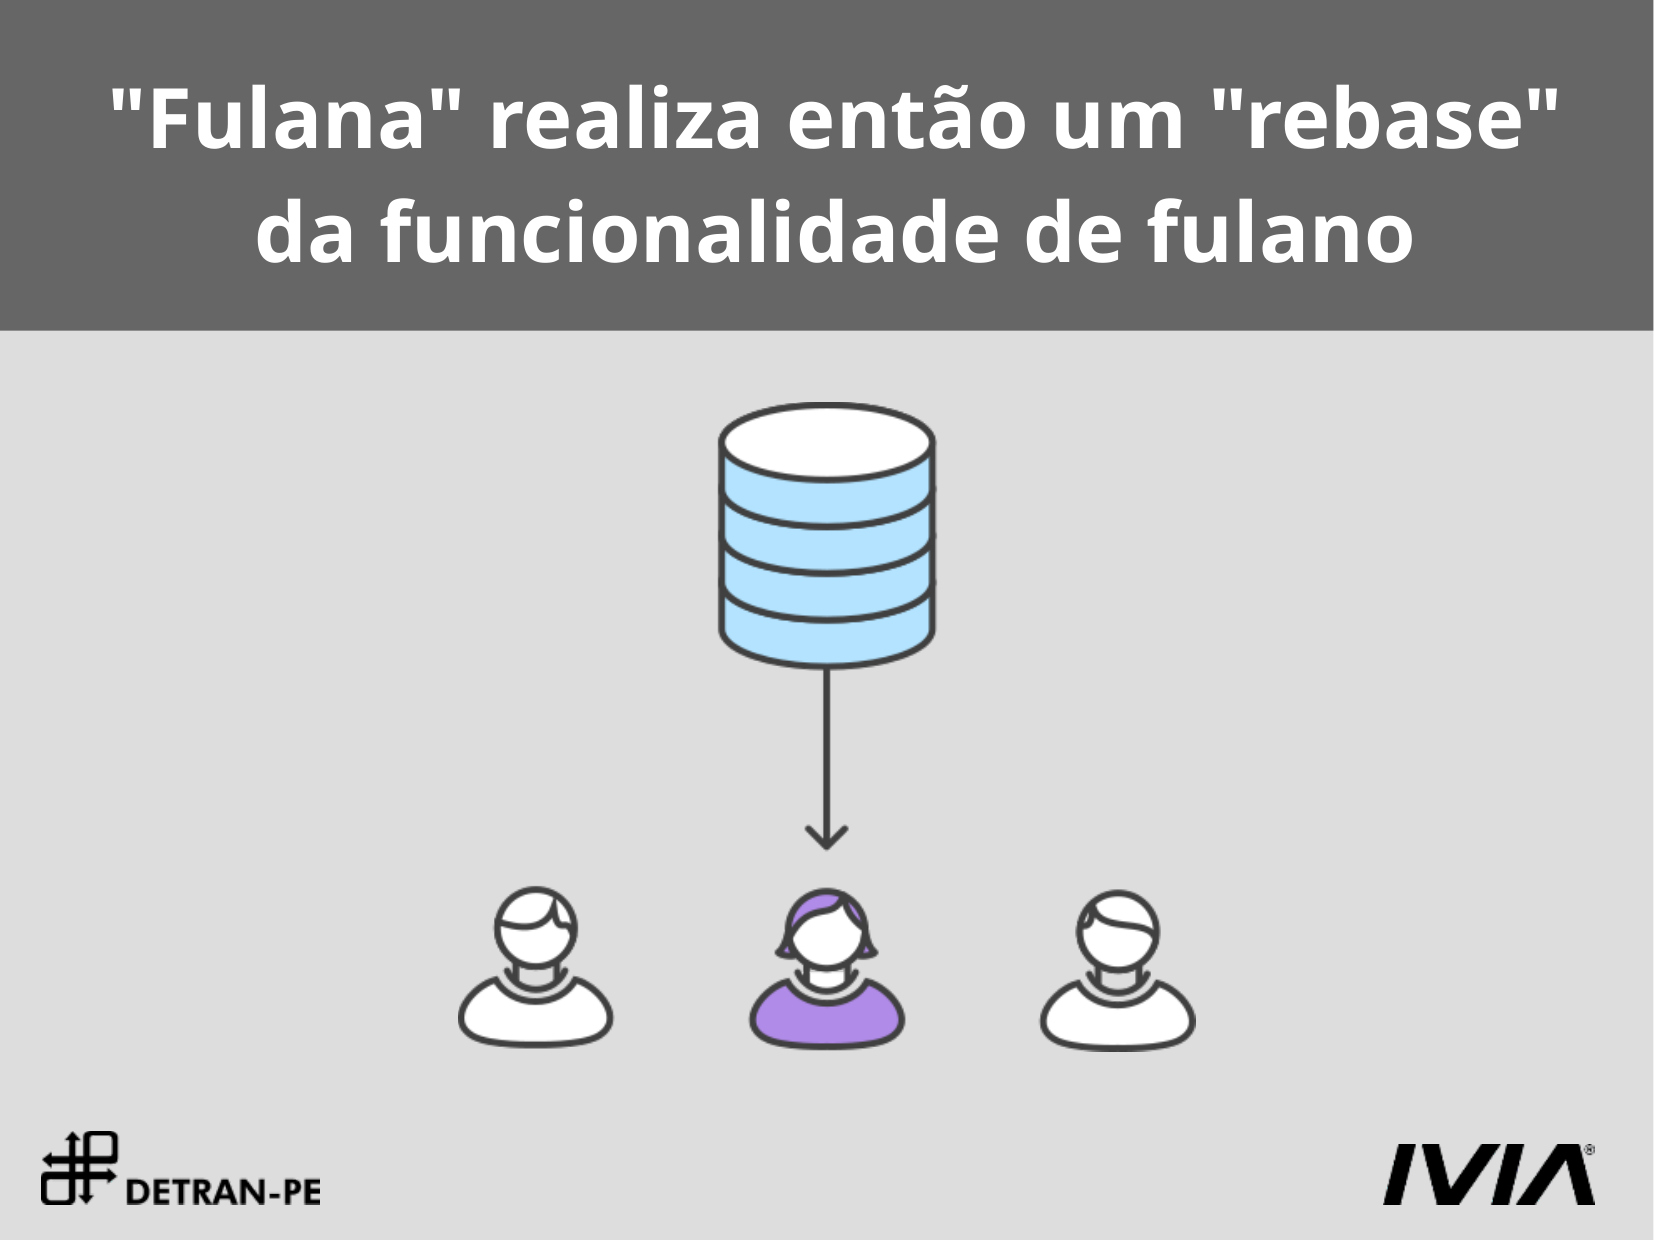

# "Fulana" realiza então um "rebase" da funcionalidade de fulano